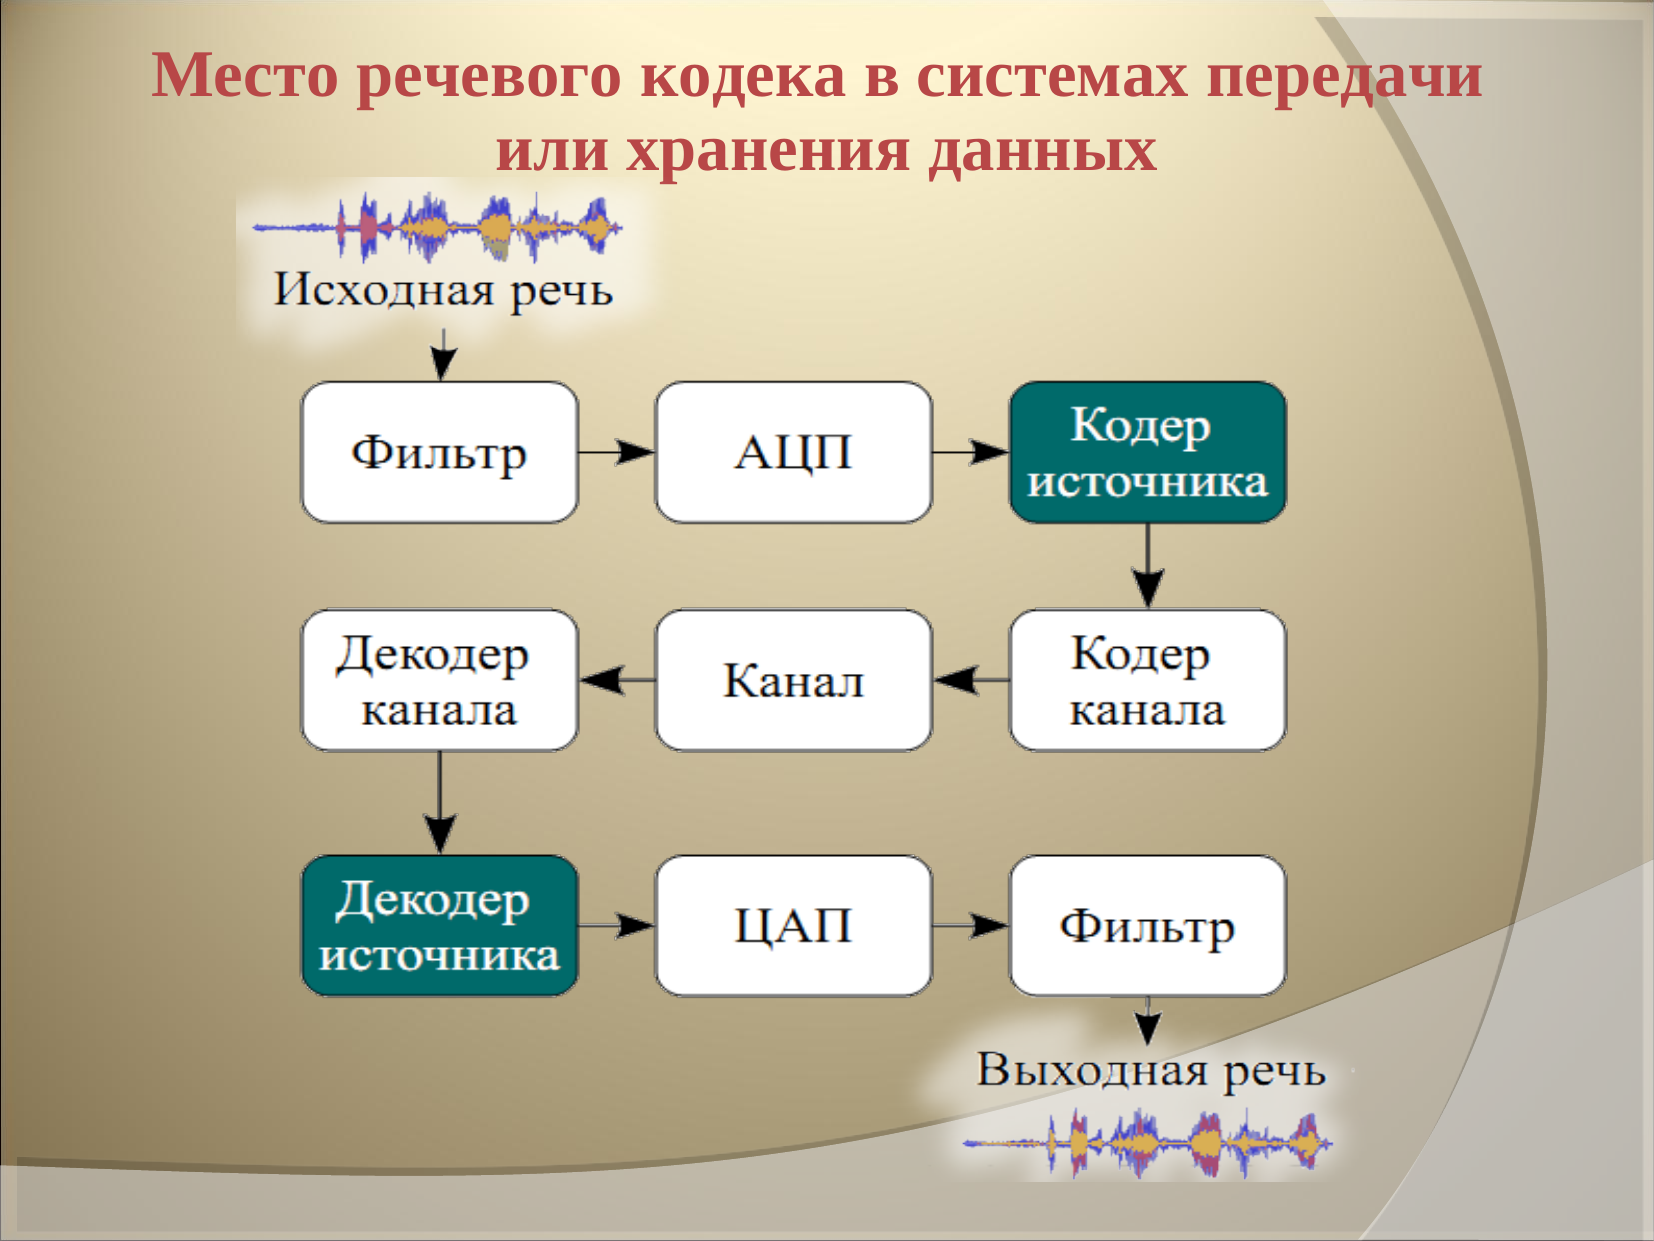

Место речевого кодека в системах передачи
или хранения данных